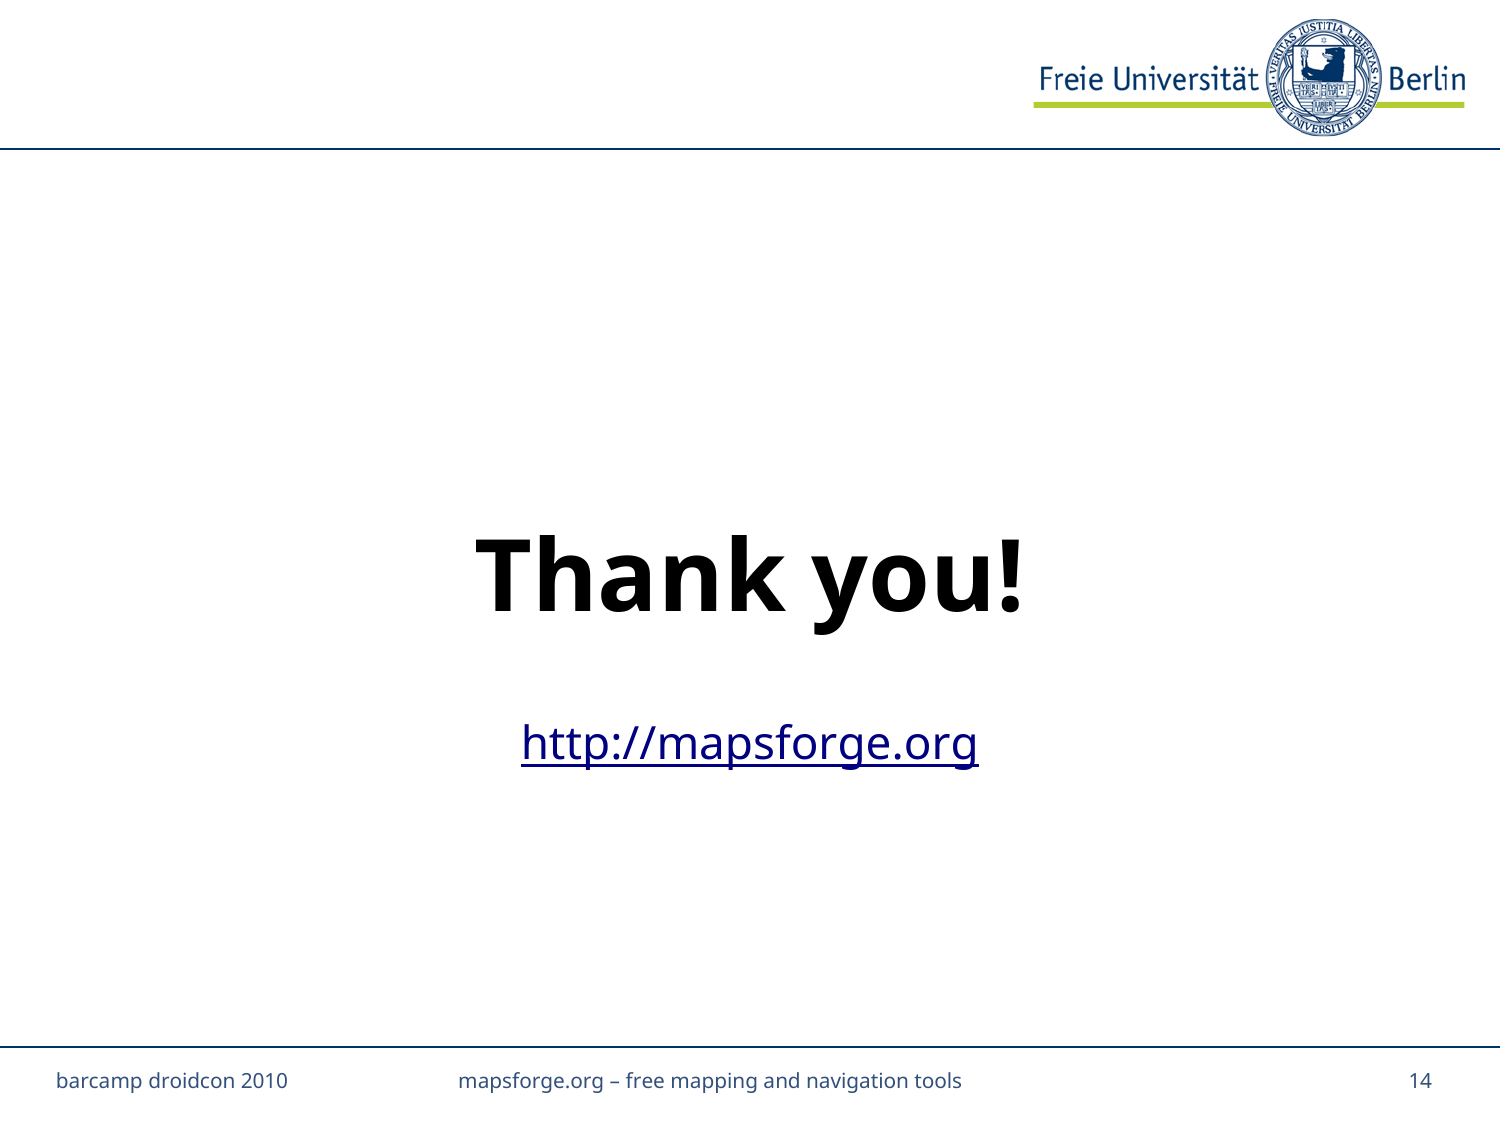

#
Thank you!
http://mapsforge.org
barcamp droidcon 2010 mapsforge.org – free mapping and navigation tools
14